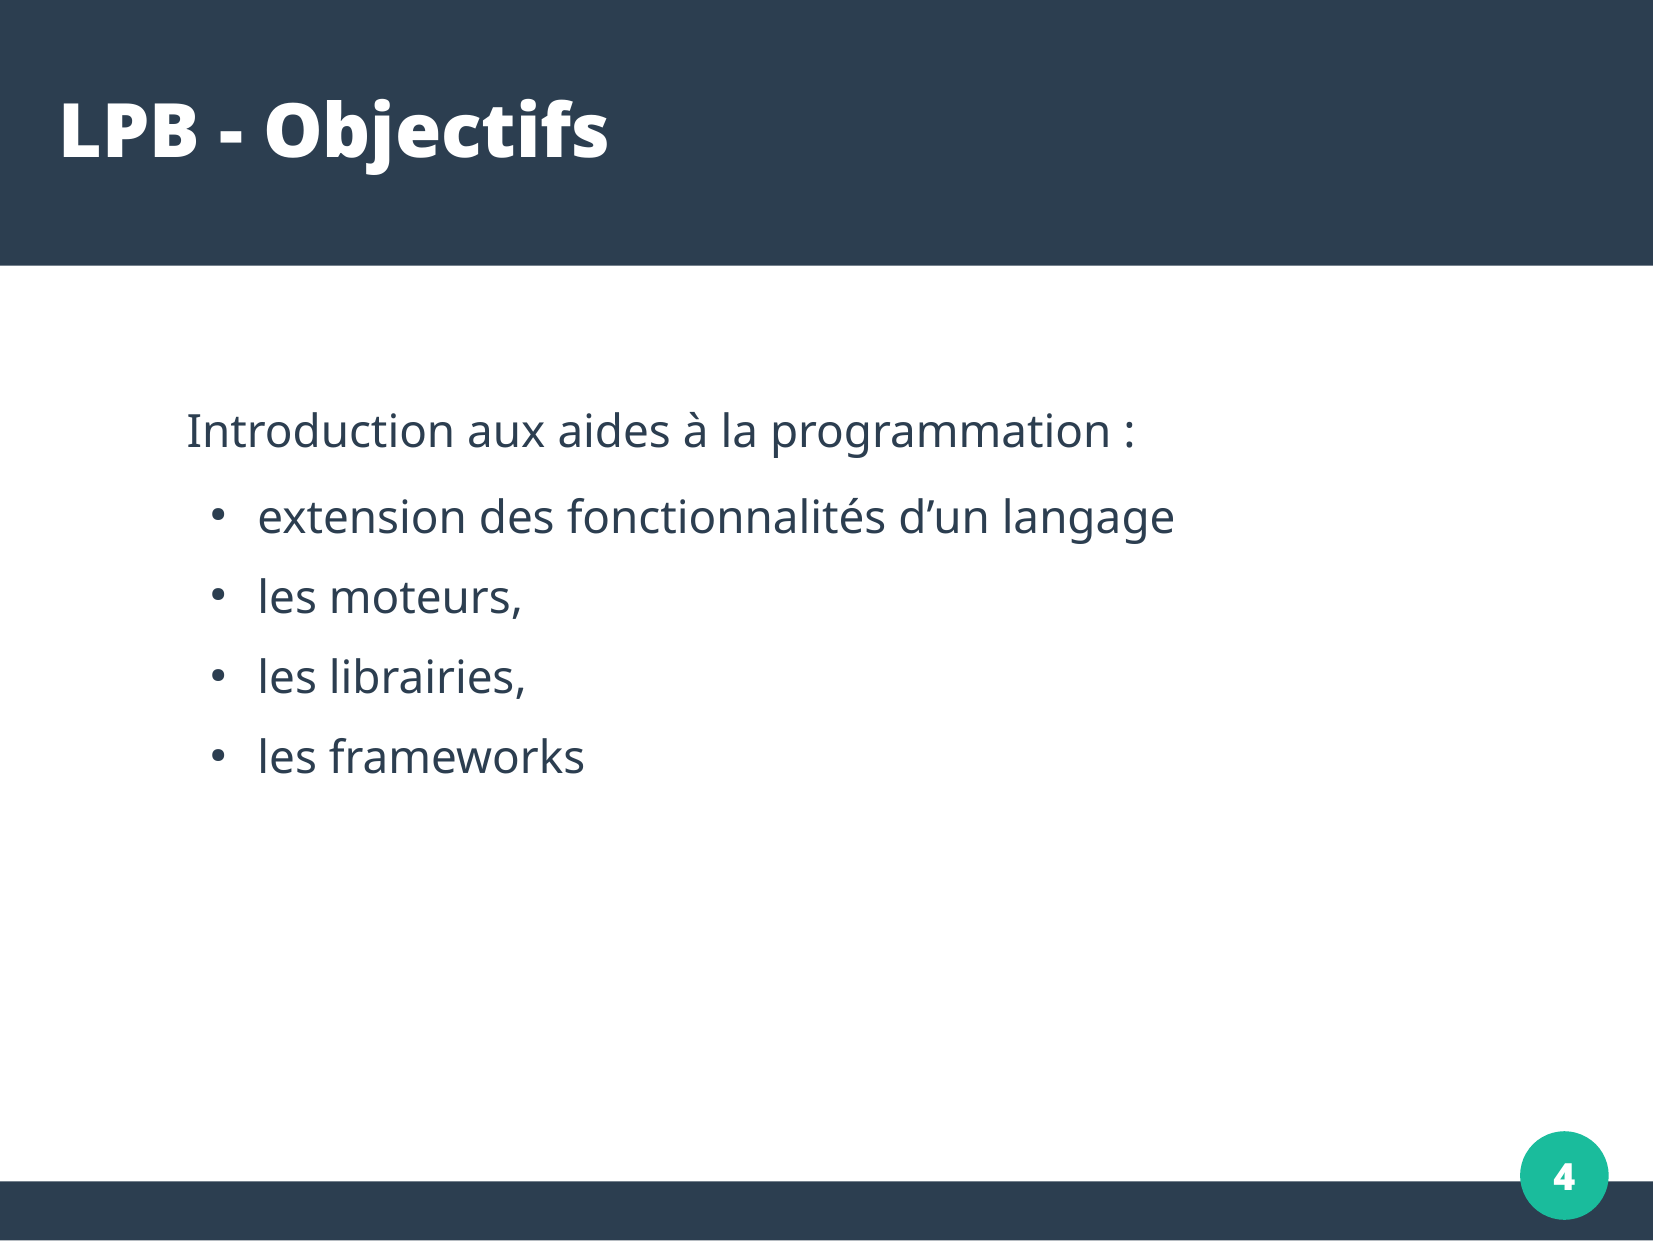

# LPB - Objectifs
Introduction aux aides à la programmation :
extension des fonctionnalités d’un langage
les moteurs,
les librairies,
les frameworks
4